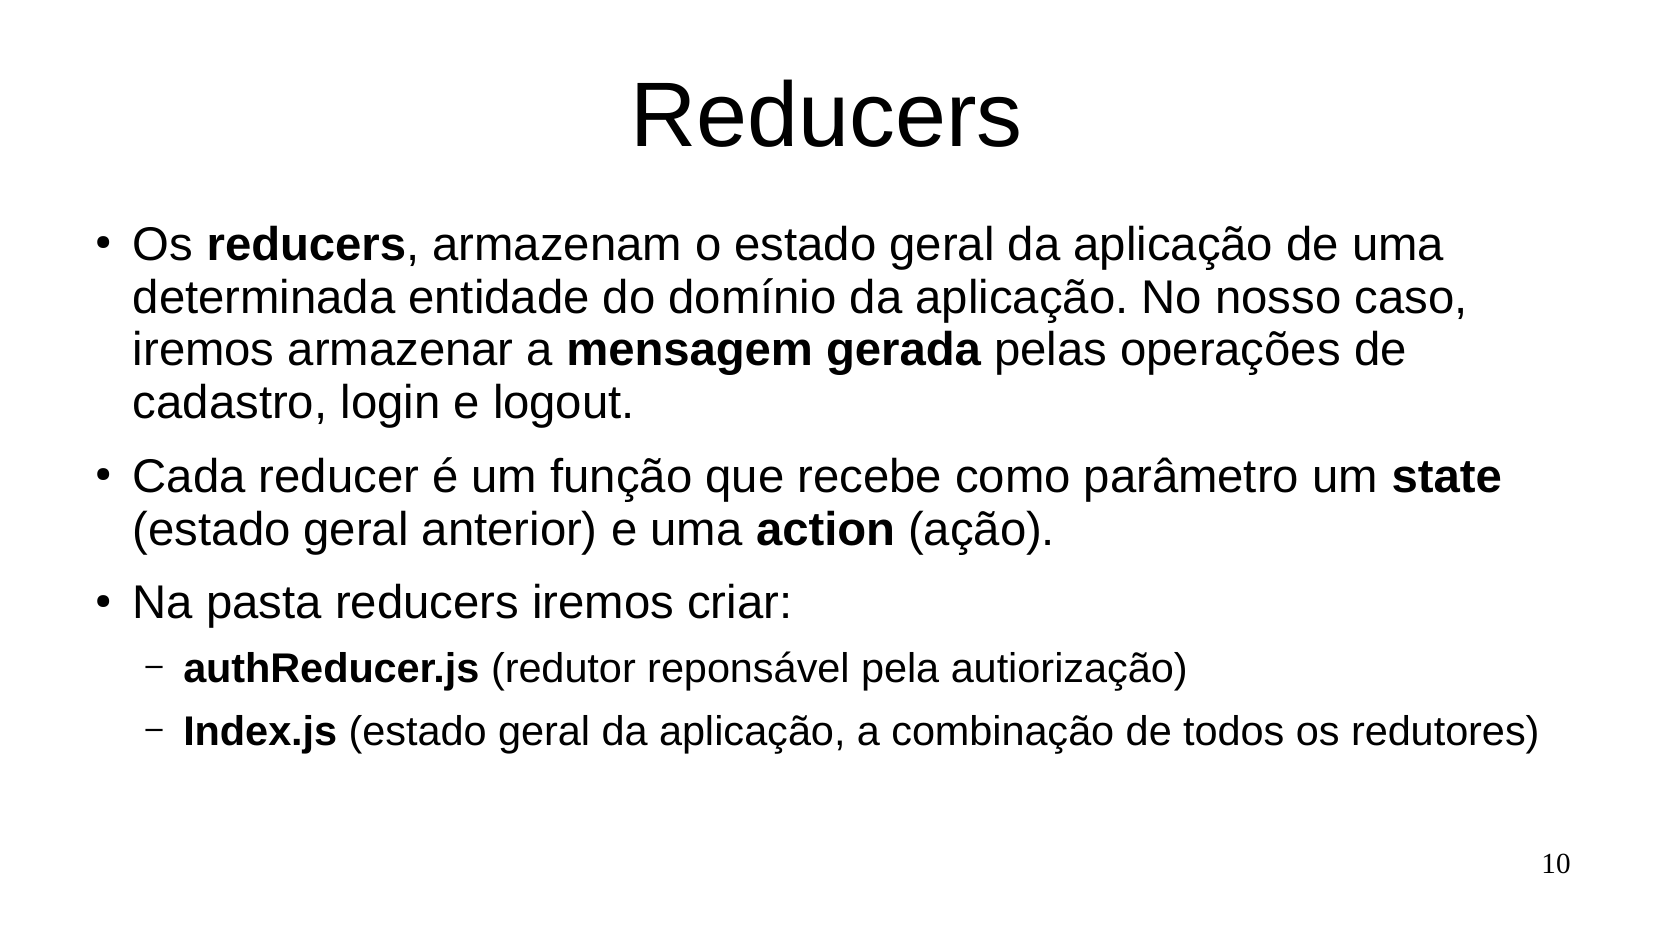

# Reducers
Os reducers, armazenam o estado geral da aplicação de uma determinada entidade do domínio da aplicação. No nosso caso, iremos armazenar a mensagem gerada pelas operações de cadastro, login e logout.
Cada reducer é um função que recebe como parâmetro um state (estado geral anterior) e uma action (ação).
Na pasta reducers iremos criar:
authReducer.js (redutor reponsável pela autiorização)
Index.js (estado geral da aplicação, a combinação de todos os redutores)
10